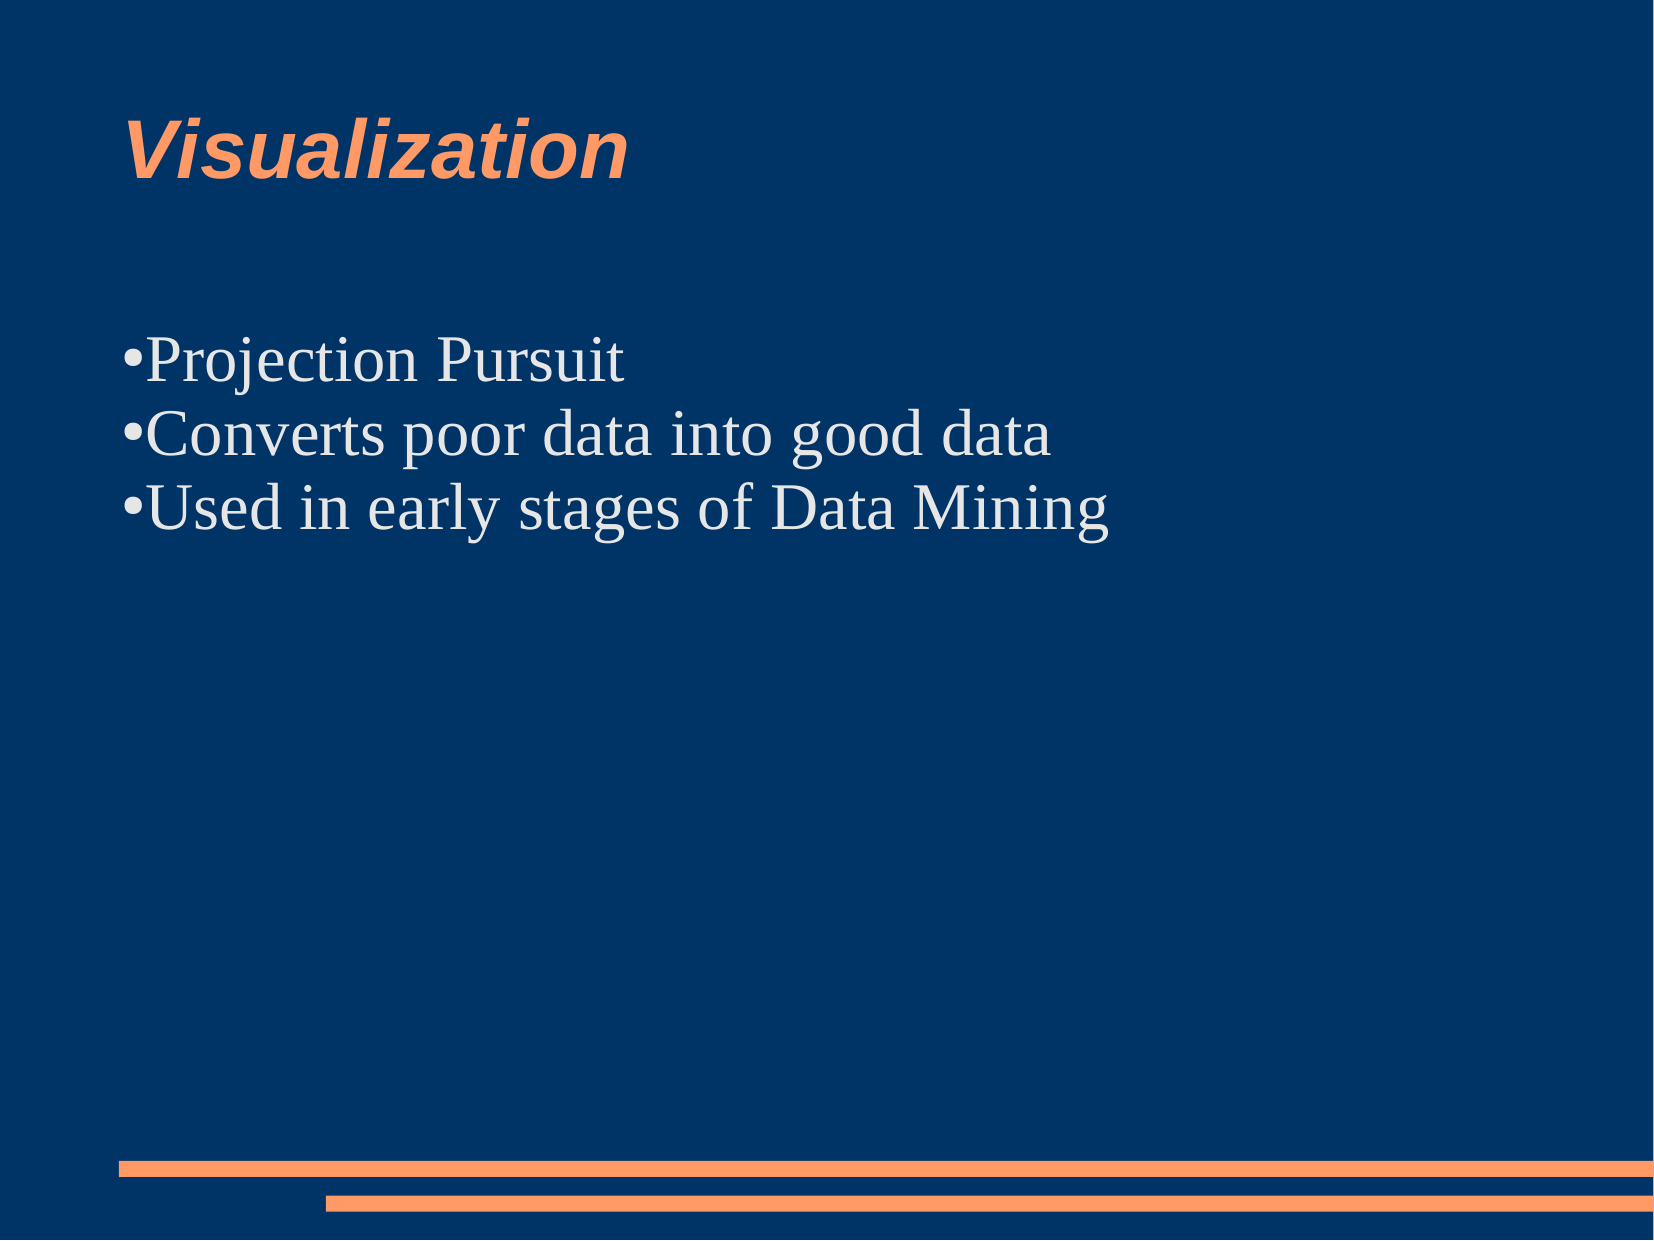

# Visualization
Projection Pursuit
Converts poor data into good data
Used in early stages of Data Mining